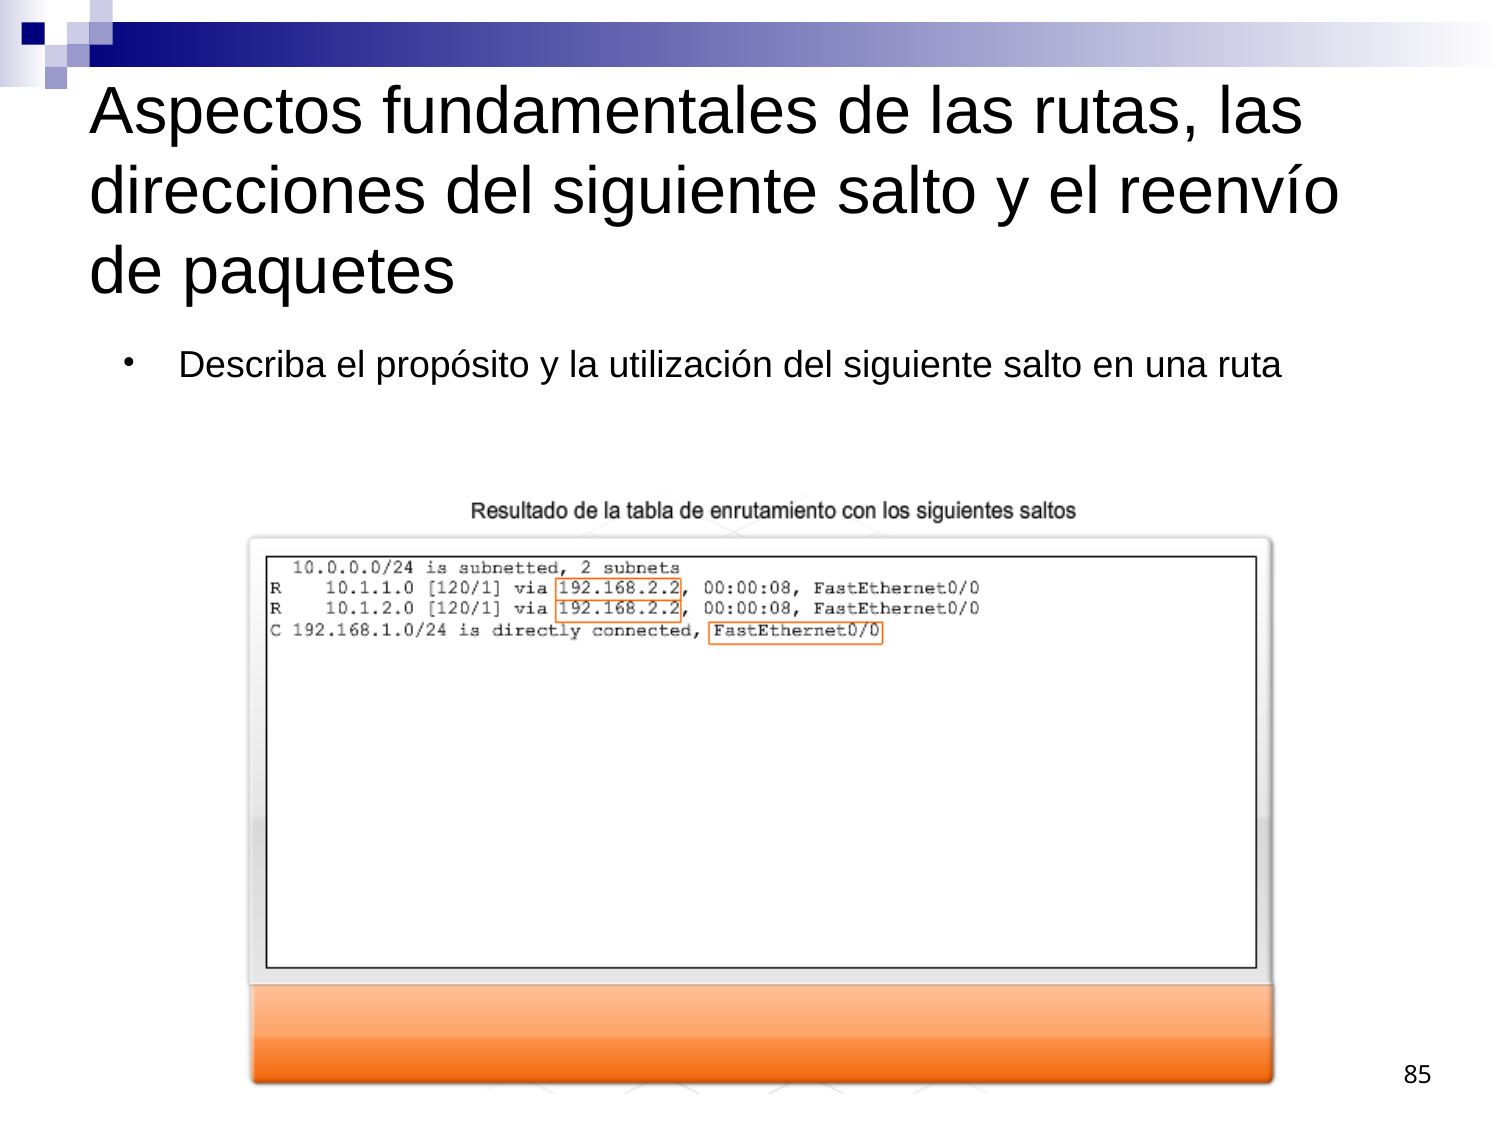

Aspectos fundamentales de las rutas, las direcciones del siguiente salto y el reenvío de paquetes
Describa el propósito y la utilización del siguiente salto en una ruta